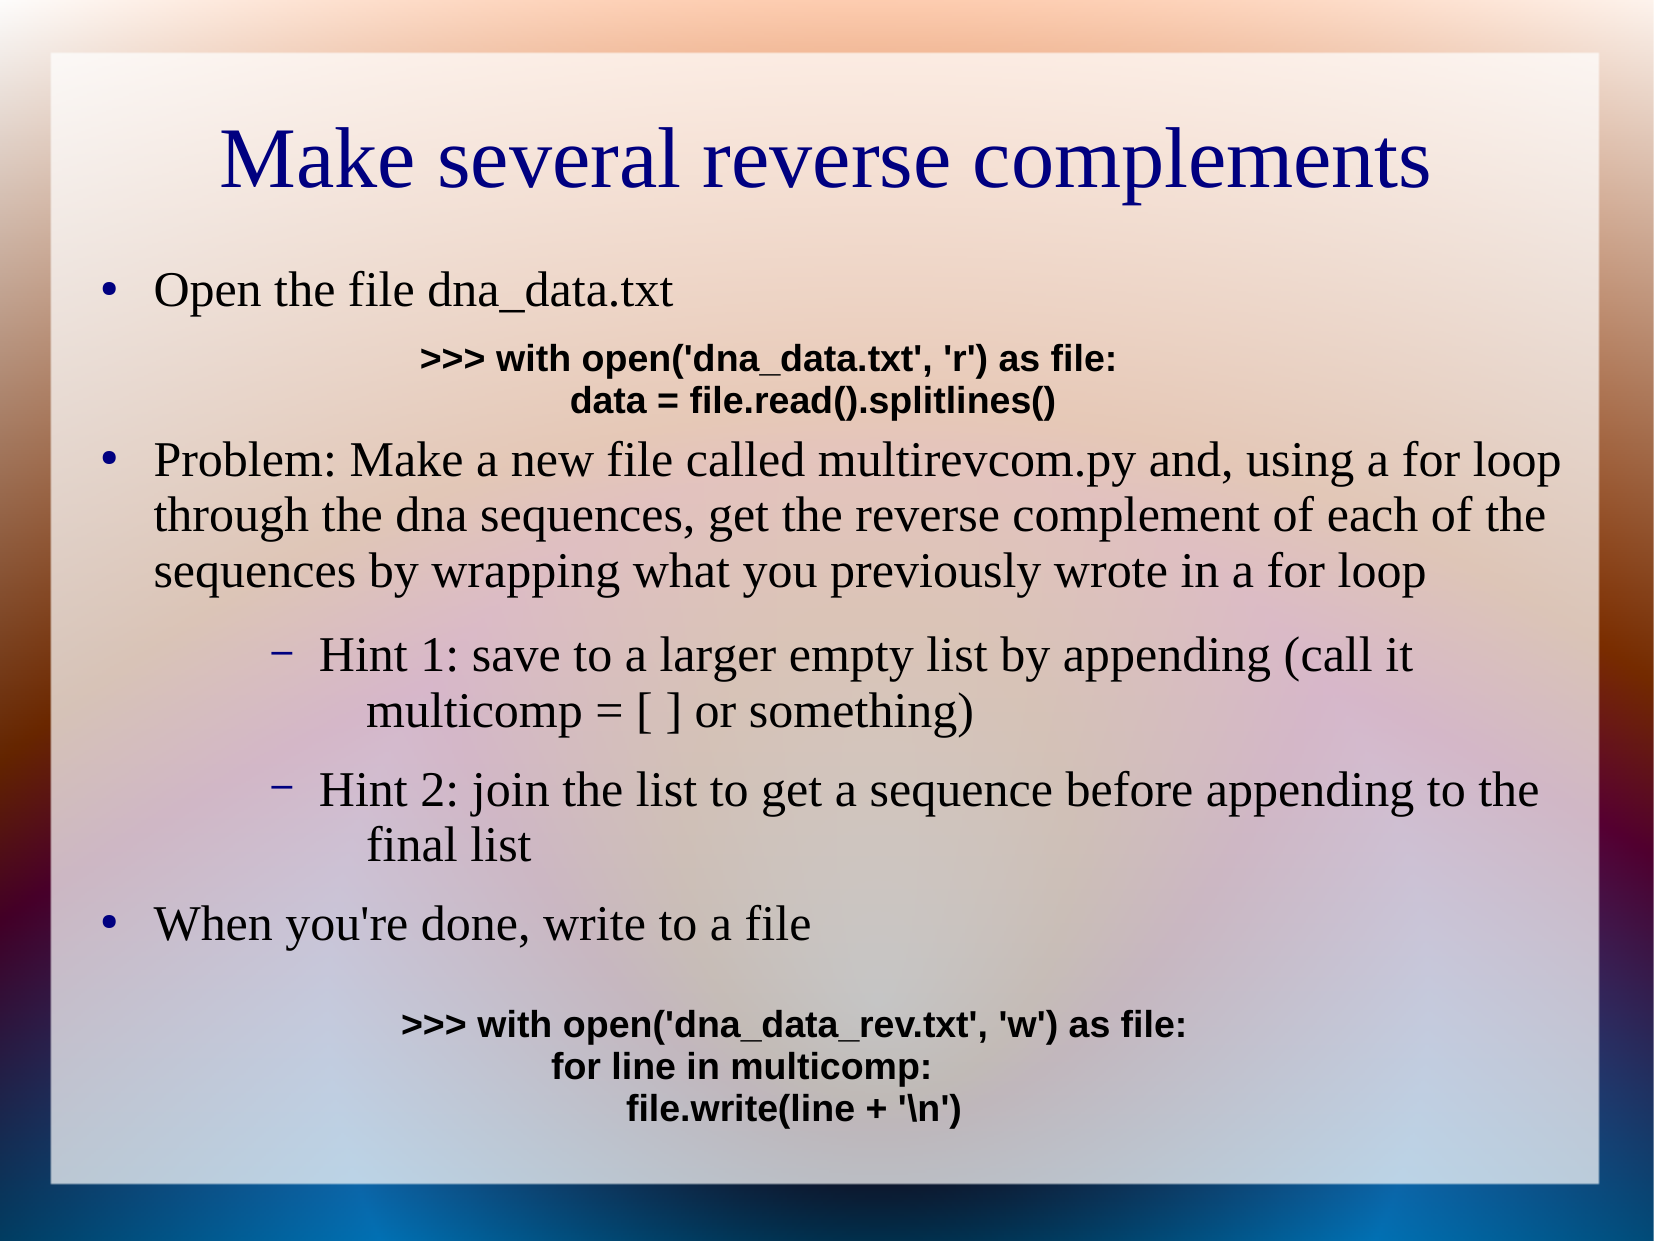

# Make several reverse complements
Open the file dna_data.txt
Problem: Make a new file called multirevcom.py and, using a for loop through the dna sequences, get the reverse complement of each of the sequences by wrapping what you previously wrote in a for loop
Hint 1: save to a larger empty list by appending (call it multicomp = [ ] or something)
Hint 2: join the list to get a sequence before appending to the final list
When you're done, write to a file
>>> with open('dna_data.txt', 'r') as file:
		data = file.read().splitlines()
>>> with open('dna_data_rev.txt', 'w') as file:
		for line in multicomp:
			file.write(line + '\n')